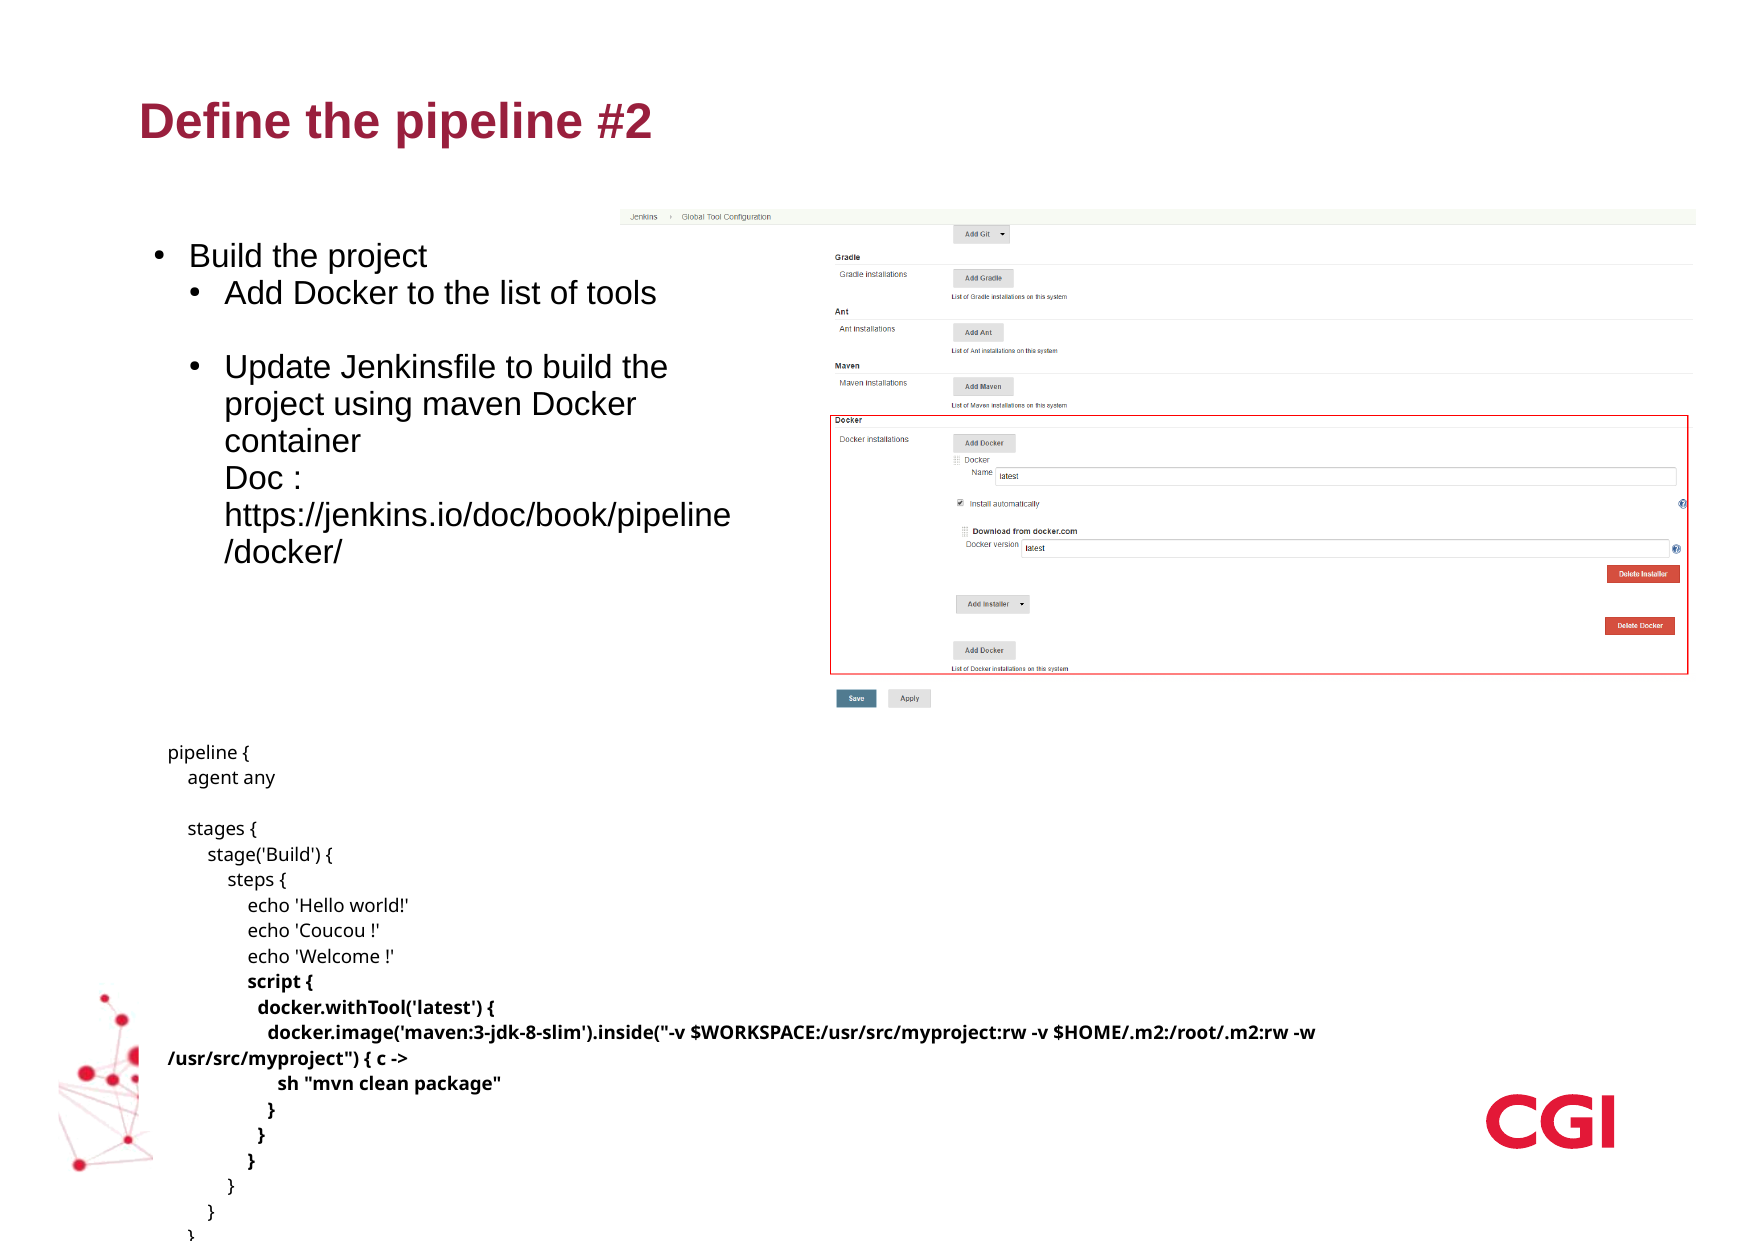

Define the pipeline #2
Build the project
Add Docker to the list of tools
Update Jenkinsfile to build the project using maven Docker container
Doc : https://jenkins.io/doc/book/pipeline/docker/
pipeline {
 agent any
 stages {
 stage('Build') {
 steps {
 echo 'Hello world!'
 echo 'Coucou !'
 echo 'Welcome !'
 script {
 docker.withTool('latest') {
 docker.image('maven:3-jdk-8-slim').inside("-v $WORKSPACE:/usr/src/myproject:rw -v $HOME/.m2:/root/.m2:rw -w /usr/src/myproject") { c ->
 sh "mvn clean package"
 }
 }
 }
 }
 }
 }
}